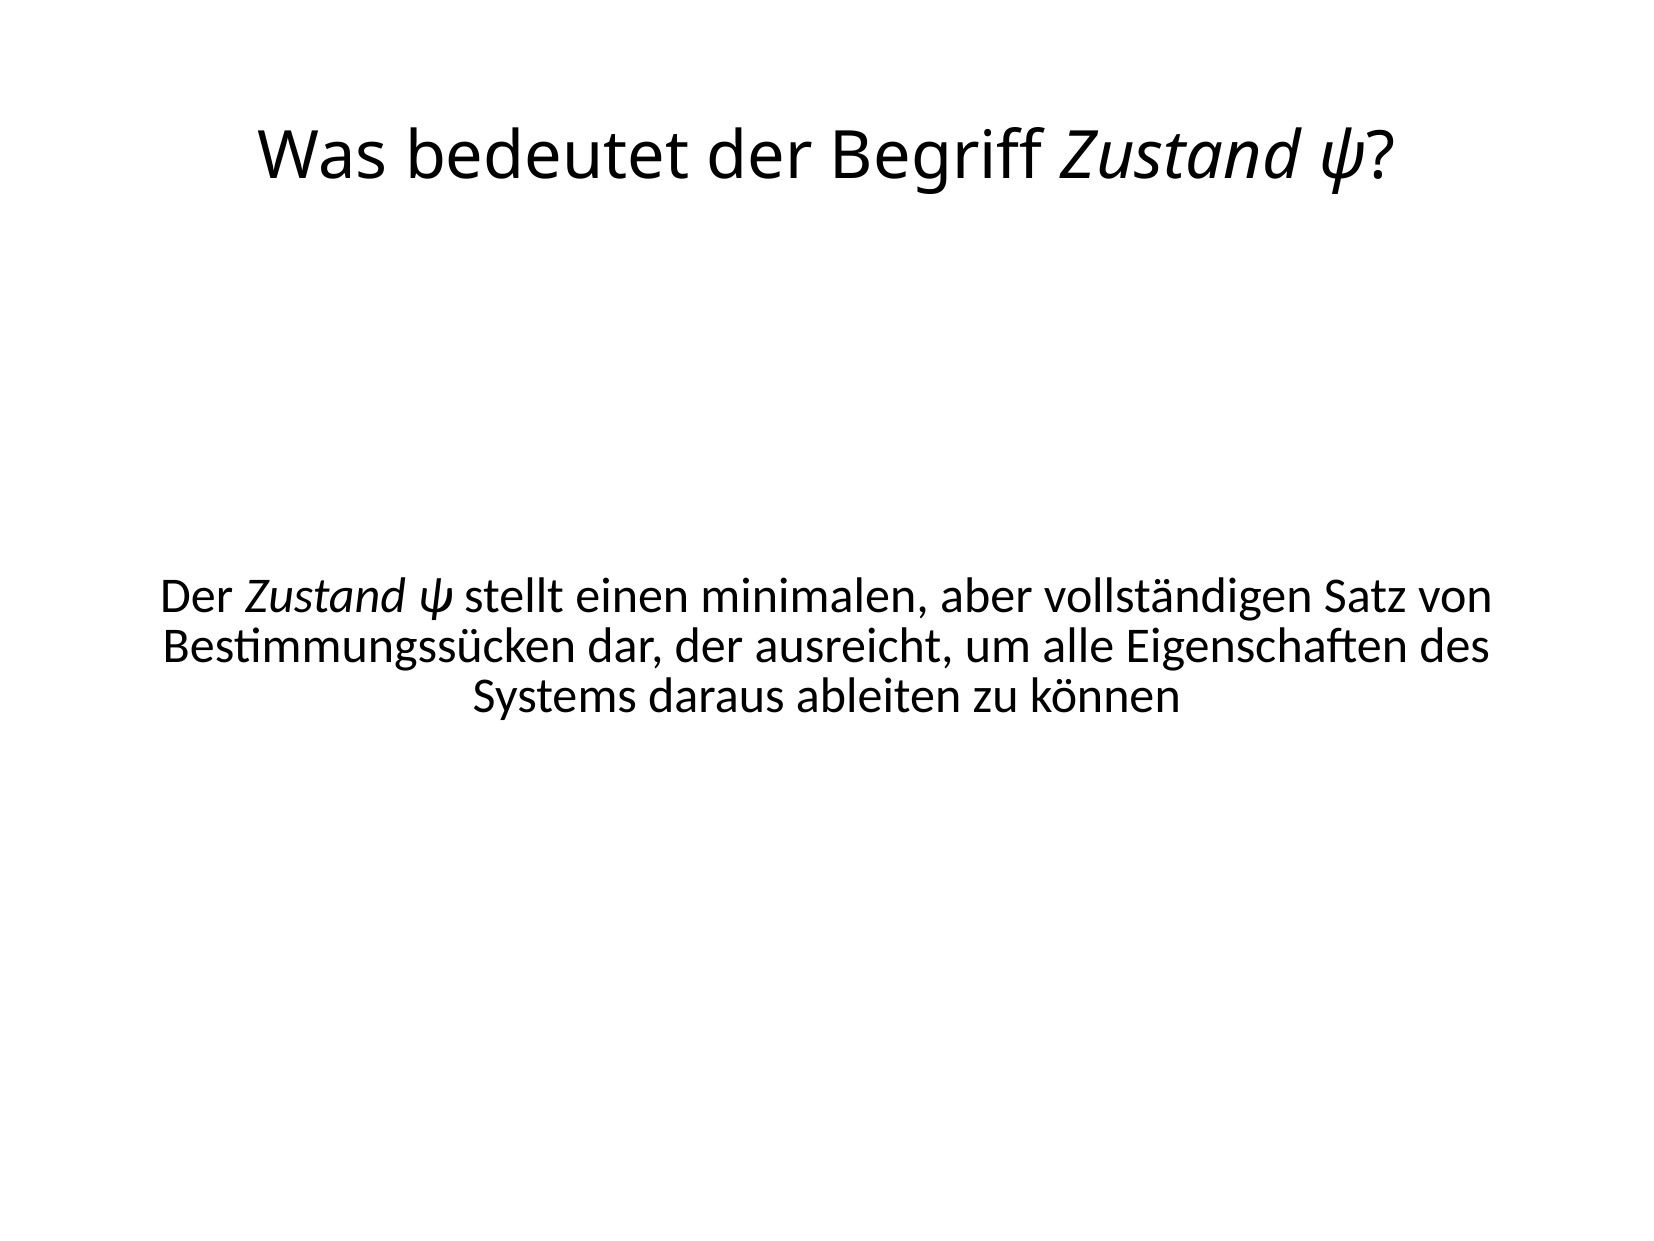

# Was bedeutet der Begriff Zustand ψ?
Der Zustand ψ stellt einen minimalen, aber vollständigen Satz von Bestimmungssücken dar, der ausreicht, um alle Eigenschaften des Systems daraus ableiten zu können